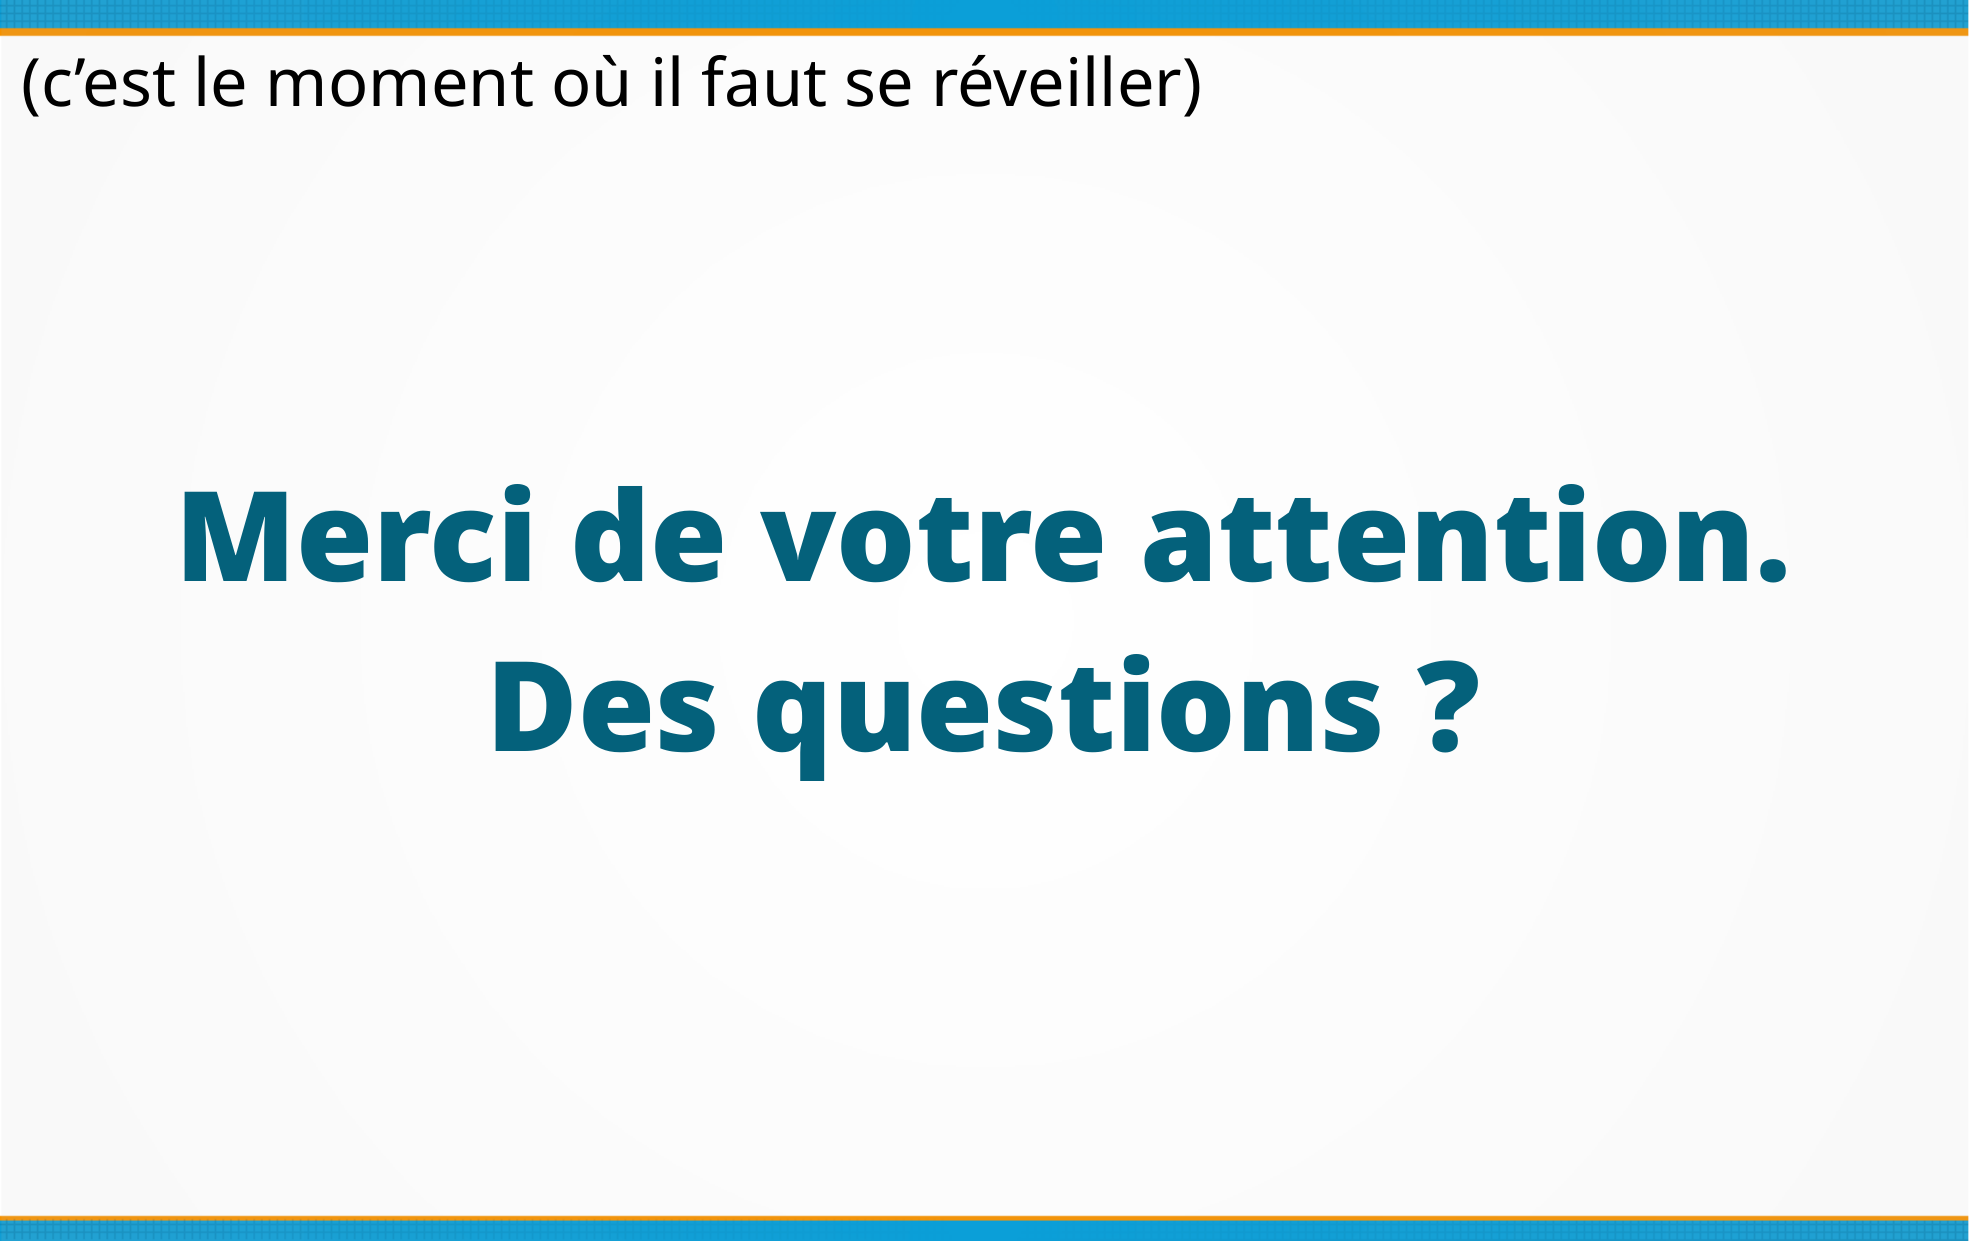

(c’est le moment où il faut se réveiller)
# Merci de votre attention.
Des questions ?